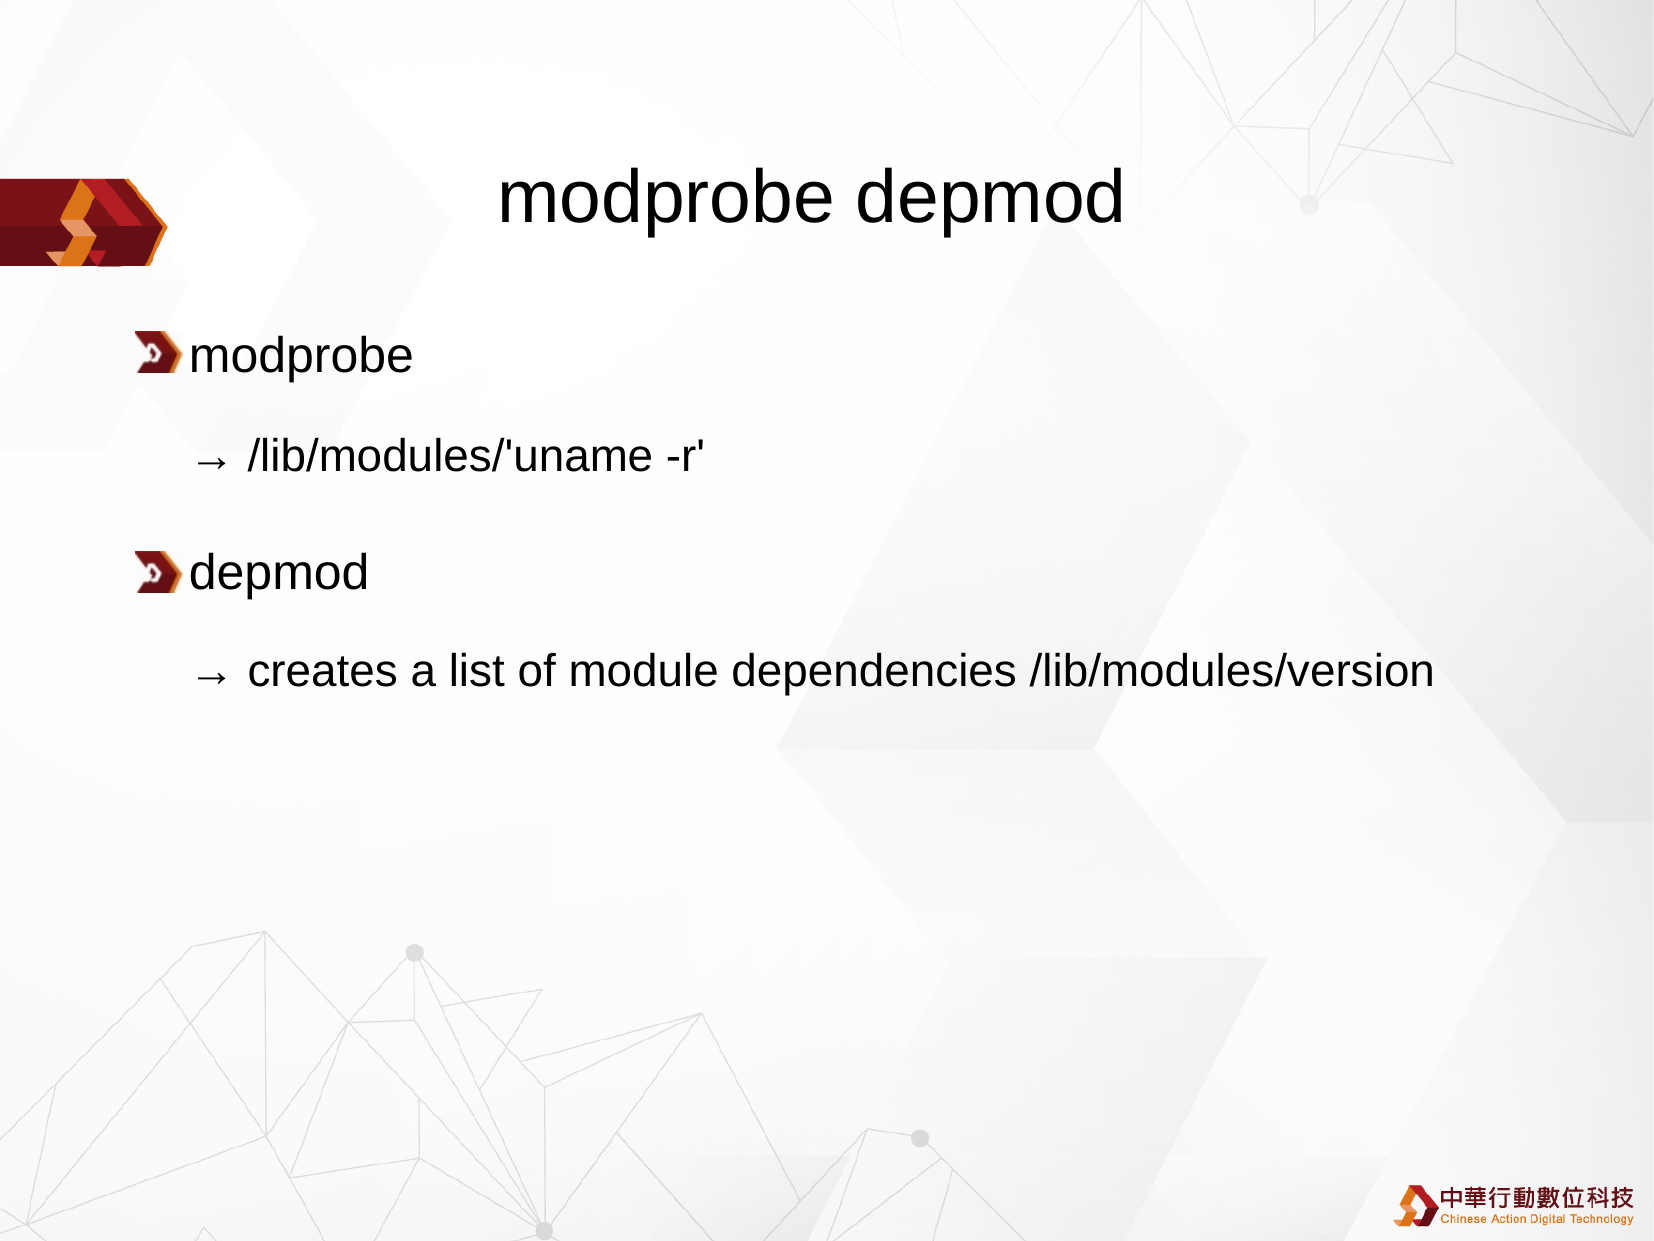

# modprobe depmod
modprobe
→ /lib/modules/'uname -r'
depmod
→ creates a list of module dependencies /lib/modules/version